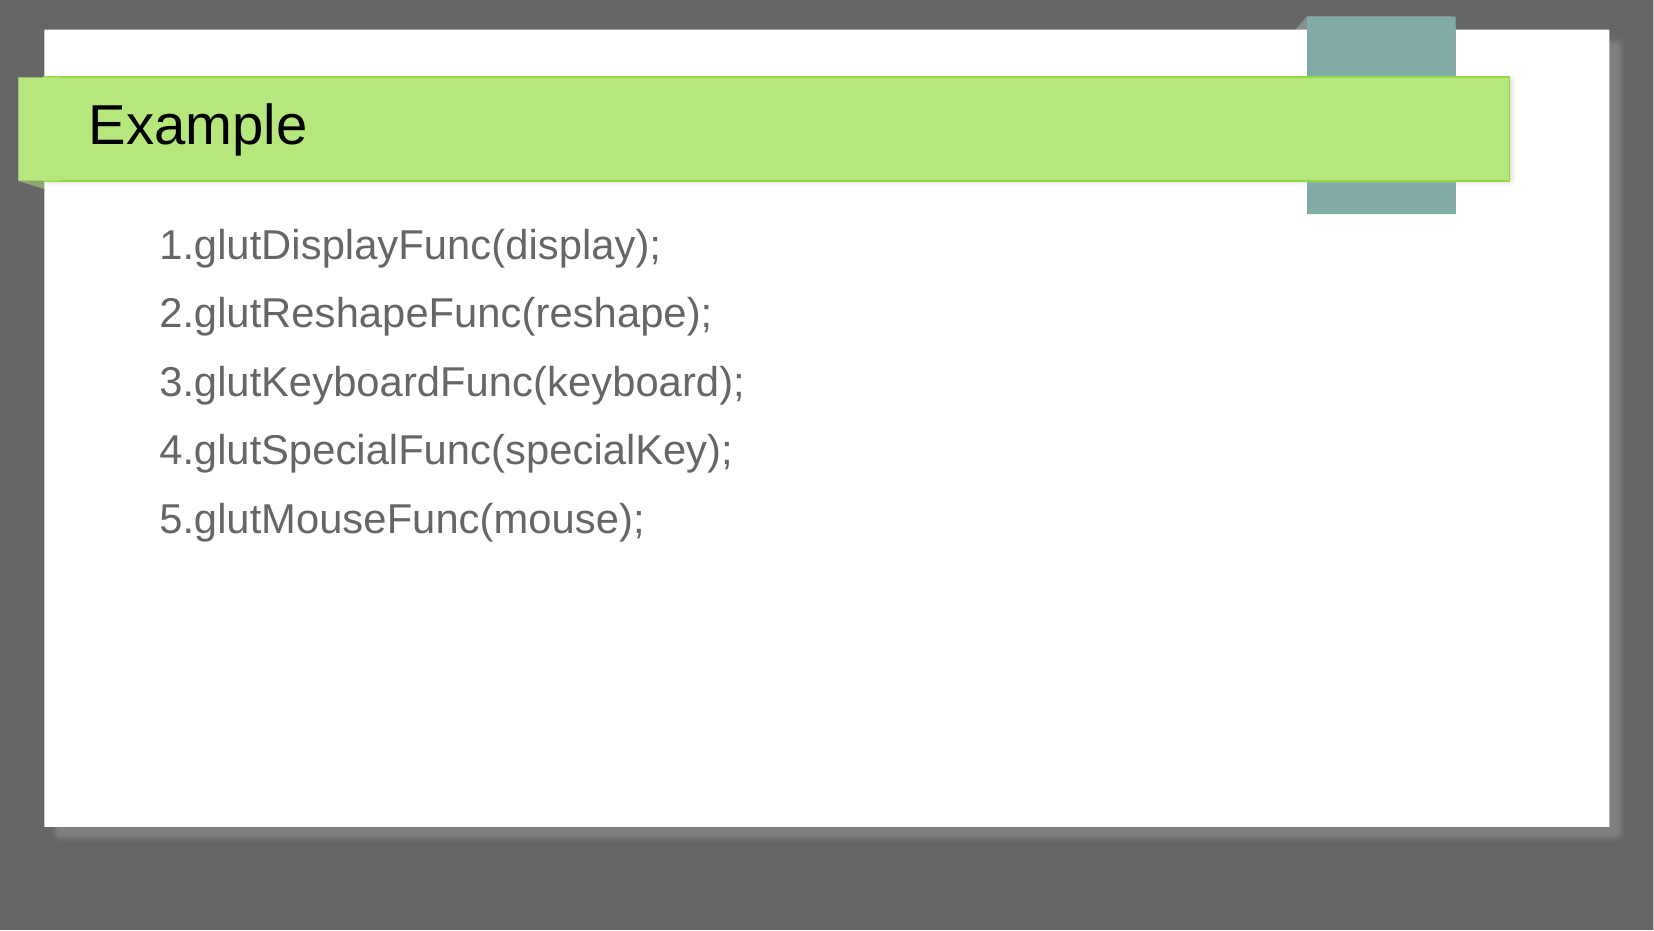

# Example
1.glutDisplayFunc(display);
2.glutReshapeFunc(reshape);
3.glutKeyboardFunc(keyboard);
4.glutSpecialFunc(specialKey);
5.glutMouseFunc(mouse);